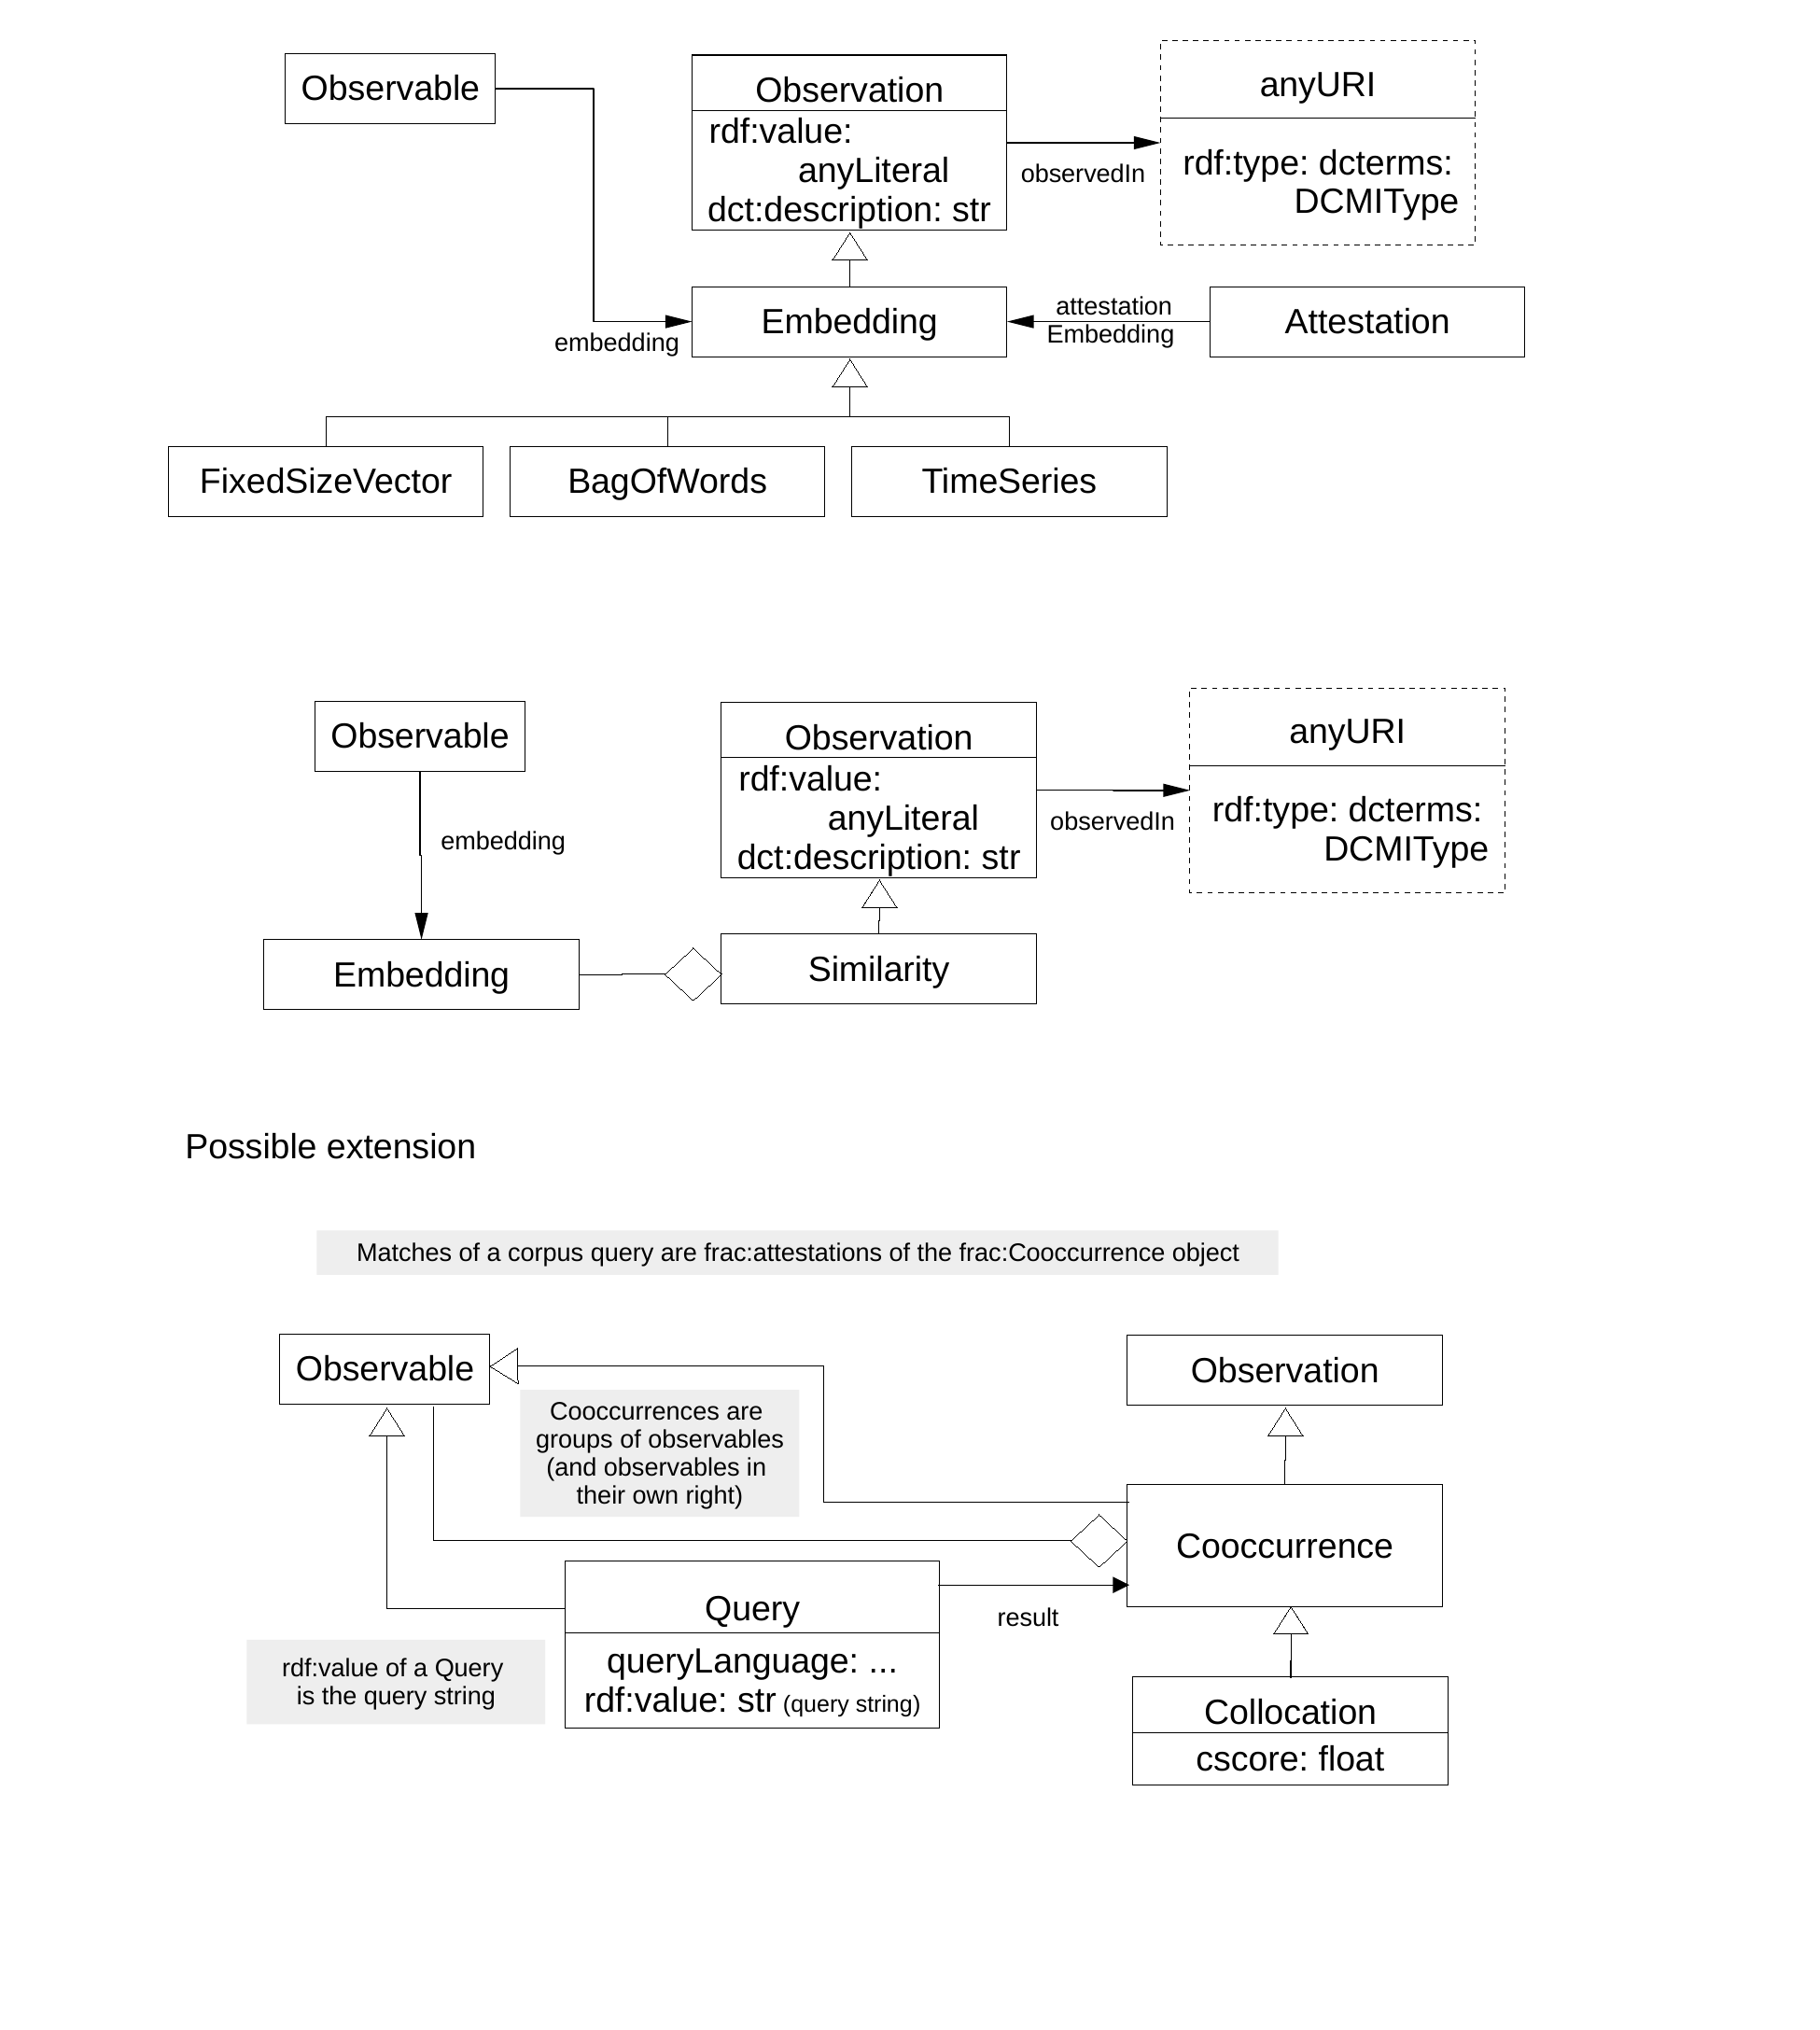

anyURI
rdf:type: dcterms:
 DCMIType
Observable
Observation
rdf:value: anyLiteral
dct:description: str
observedIn
attestation
Embedding
Embedding
Attestation
embedding
FixedSizeVector
BagOfWords
TimeSeries
anyURI
rdf:type: dcterms:
 DCMIType
Observable
Observation
Observation
rdf:value: anyLiteral
dct:description: str
rdf:value: anyLiteral
dct:description: str
observedIn
embedding
Similarity
Embedding
Possible extension
Matches of a corpus query are frac:attestations of the frac:Cooccurrence object
Observable
Observation
Cooccurrences are
groups of observables
(and observables in
their own right)
Cooccurrence
Query
result
queryLanguage: ...
rdf:value: str (query string)
rdf:value of a Query
is the query string
Collocation
cscore: float